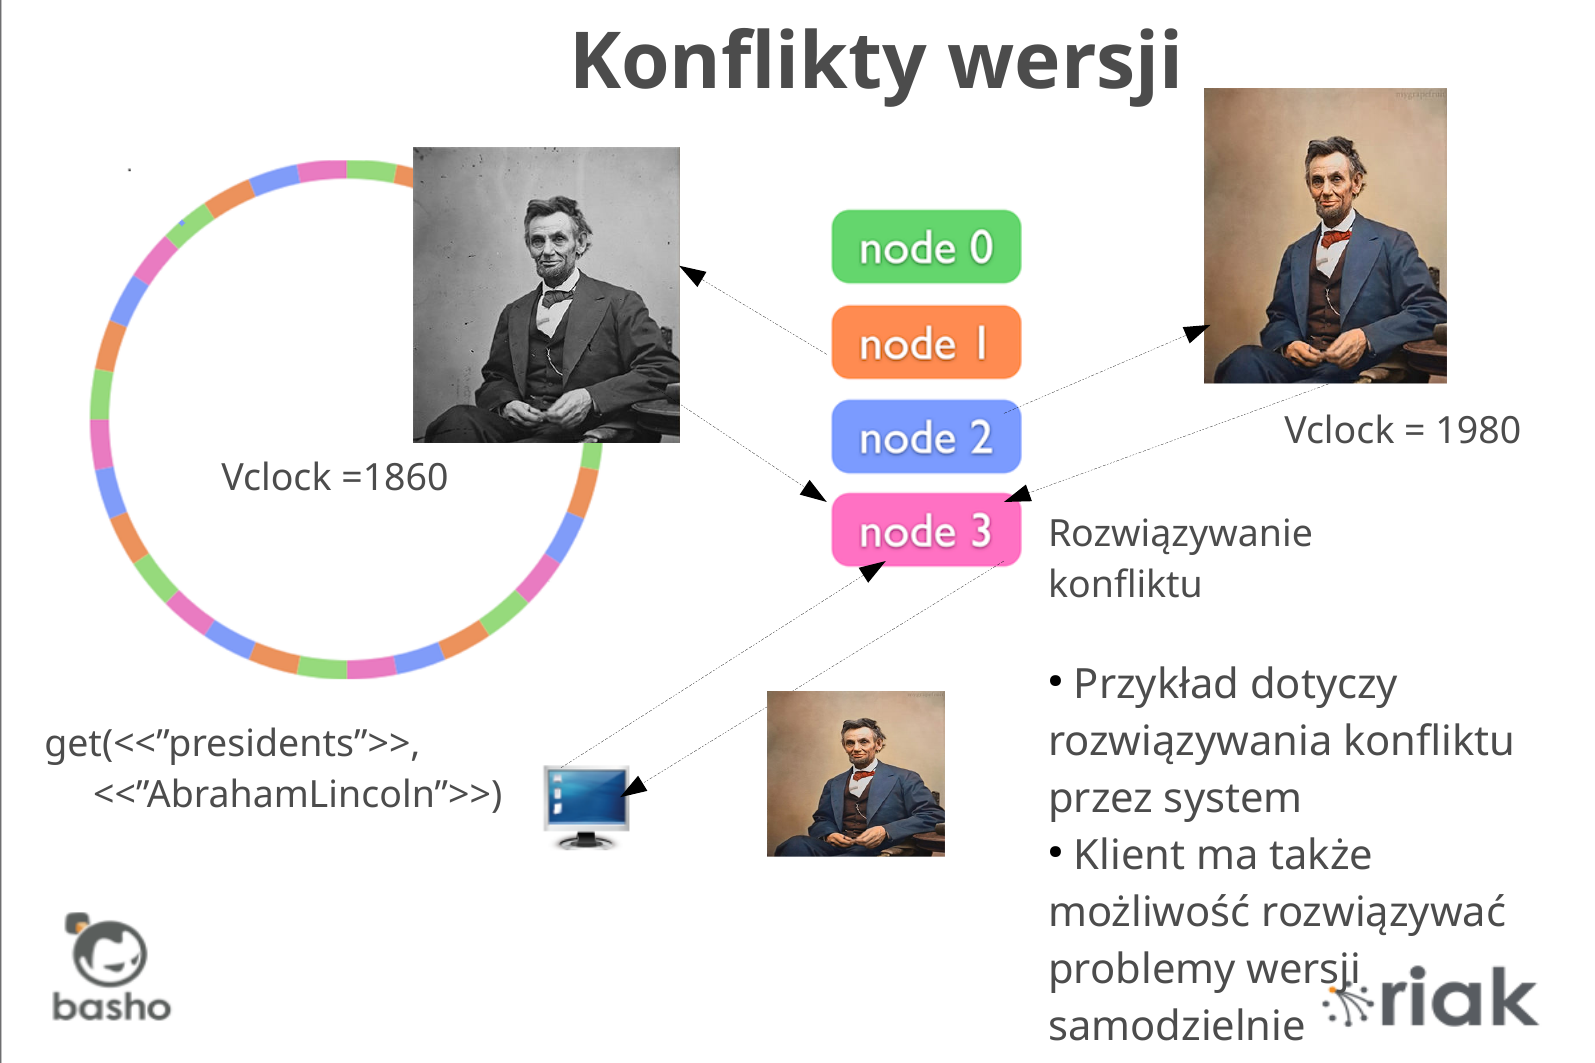

# Konflikty wersji
Vclock = 1980
Vclock =1860
Rozwiązywanie konfliktu
 Przykład dotyczy rozwiązywania konfliktu przez system
 Klient ma także możliwość rozwiązywać problemy wersji samodzielnie
get(<<”presidents”>>,
 <<”AbrahamLincoln”>>)
9